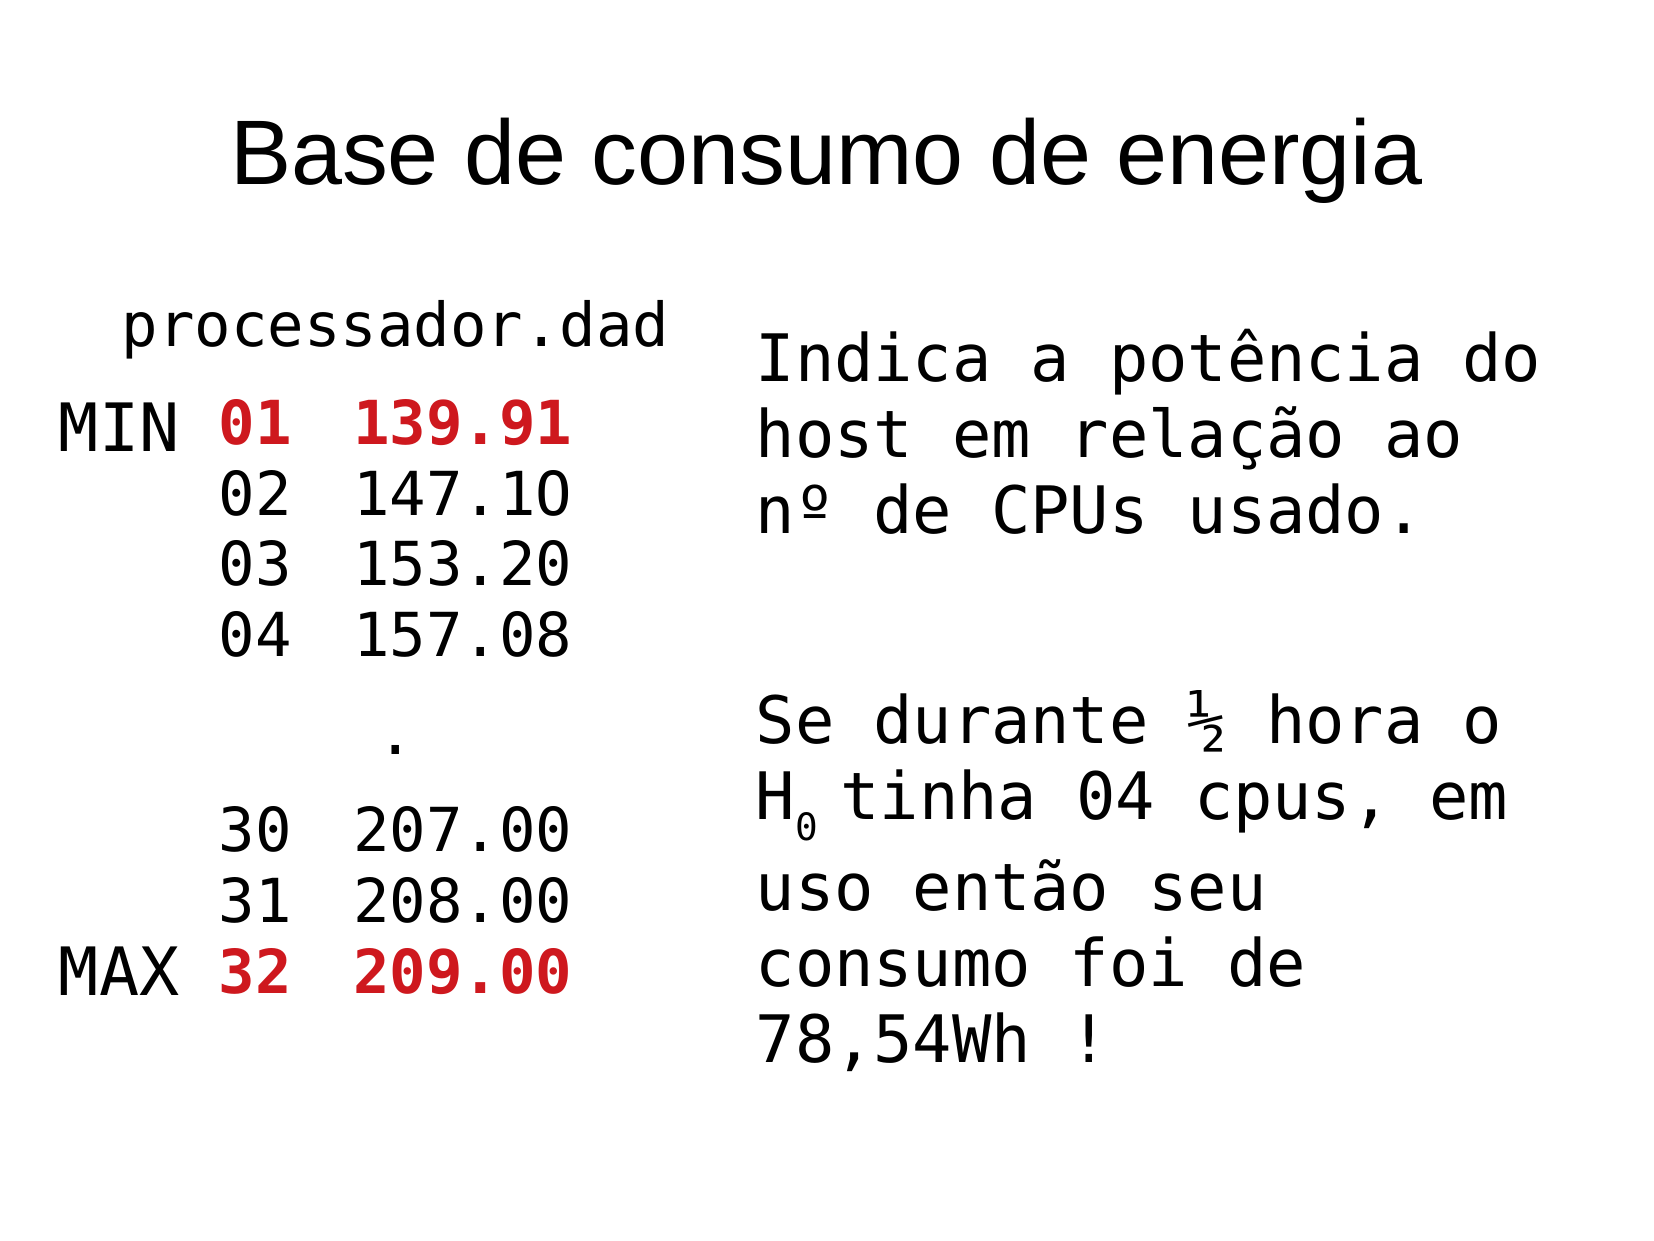

# Base de consumo de energia
processador.dad
01	139.91
02	147.1O
03	153.20
04	157.08
.
30	207.00
31	208.00
32	209.00
Indica a potência do host em relação ao nº de CPUs usado.
Se durante ½ hora o H0 tinha 04 cpus, em uso então seu consumo foi de 78,54Wh !
MIN
MAX